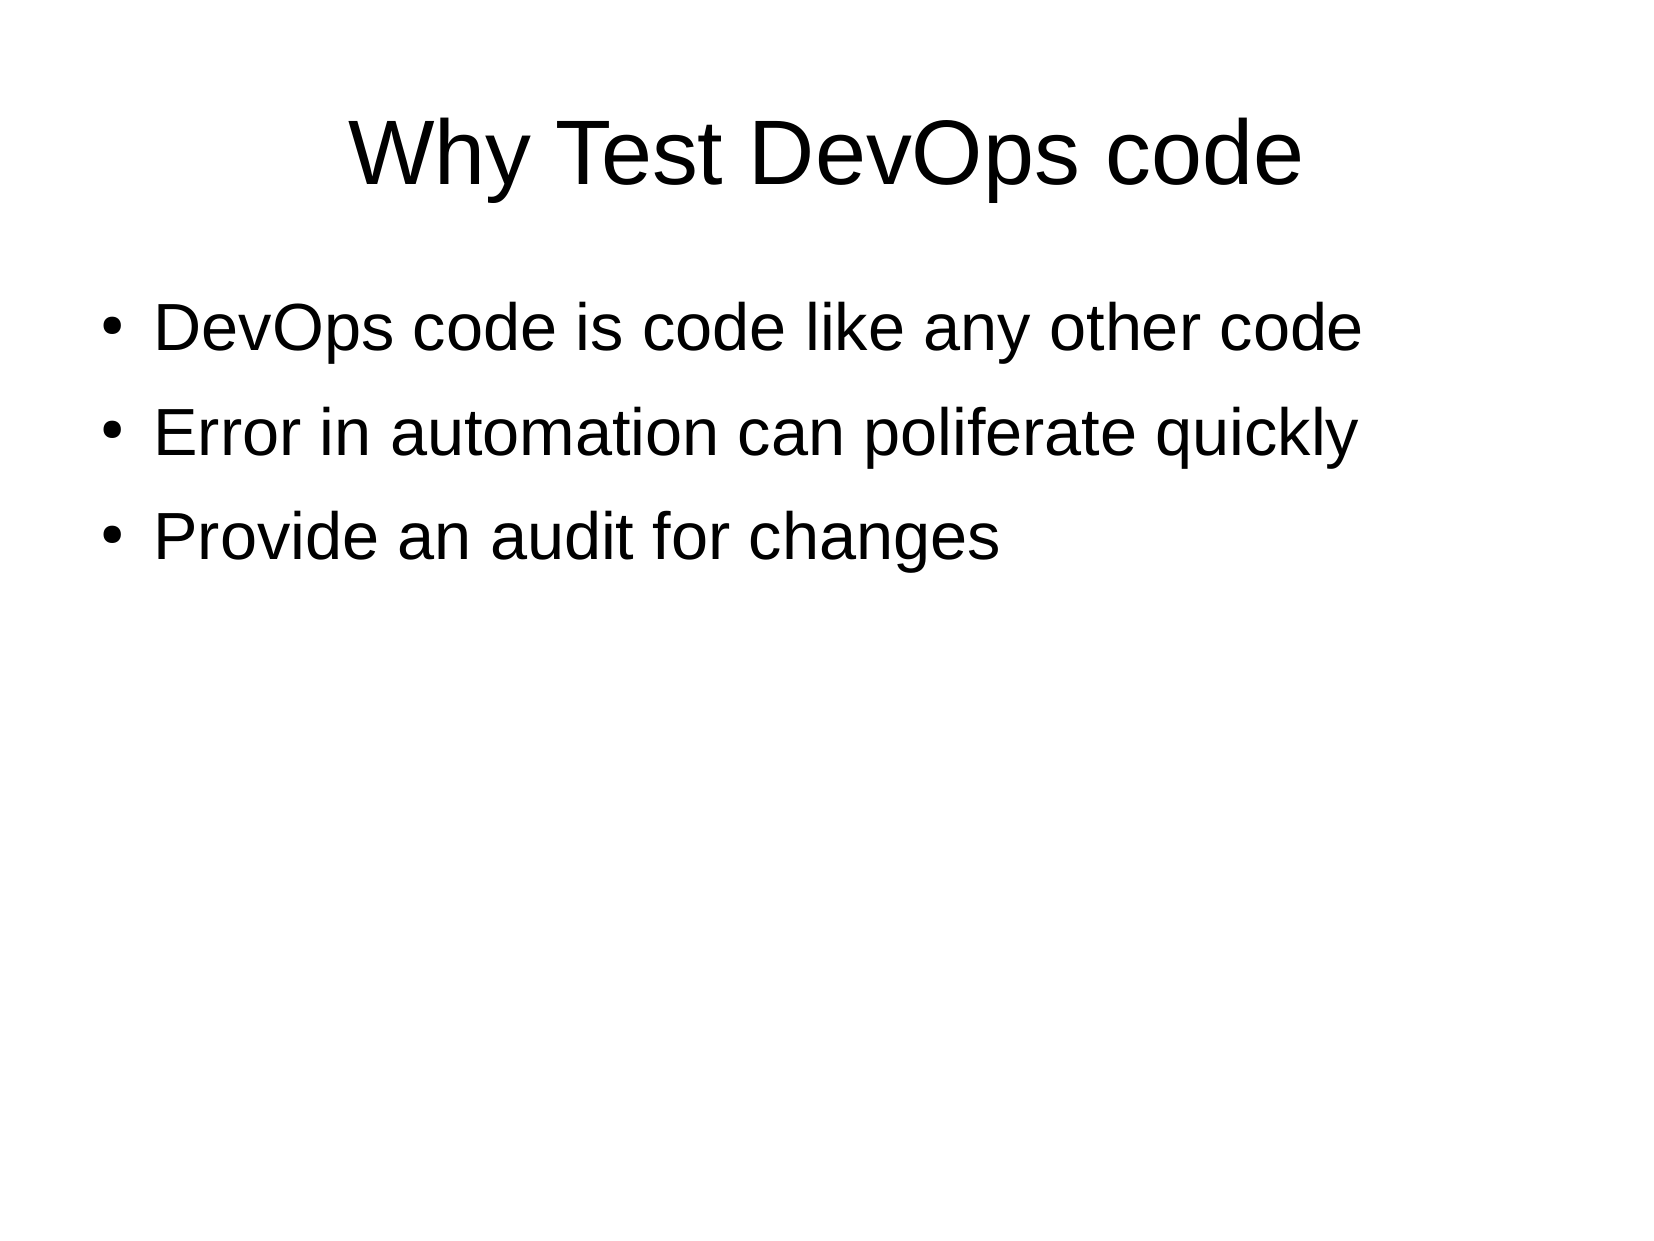

# Why Test DevOps code
DevOps code is code like any other code
Error in automation can poliferate quickly
Provide an audit for changes